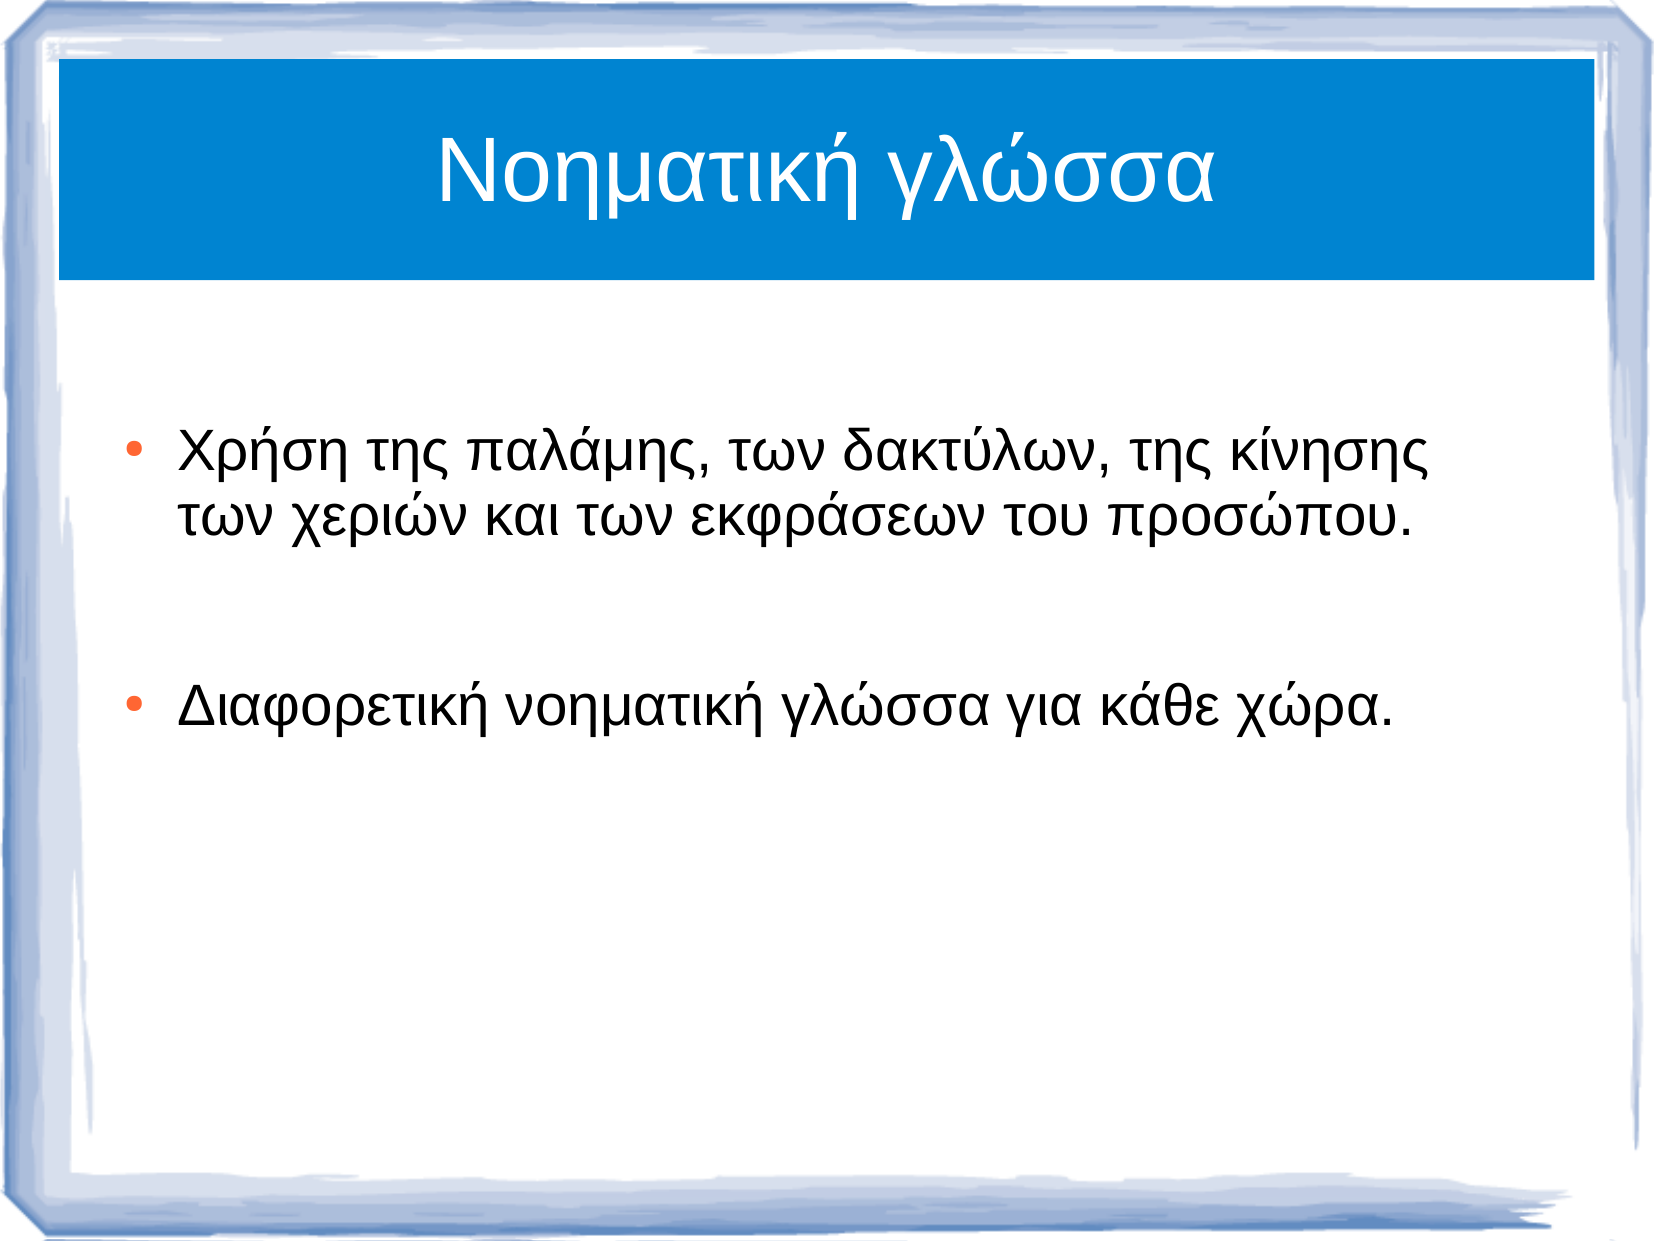

# Νοηματική γλώσσα
Χρήση της παλάμης, των δακτύλων, της κίνησης των χεριών και των εκφράσεων του προσώπου.
Διαφορετική νοηματική γλώσσα για κάθε χώρα.